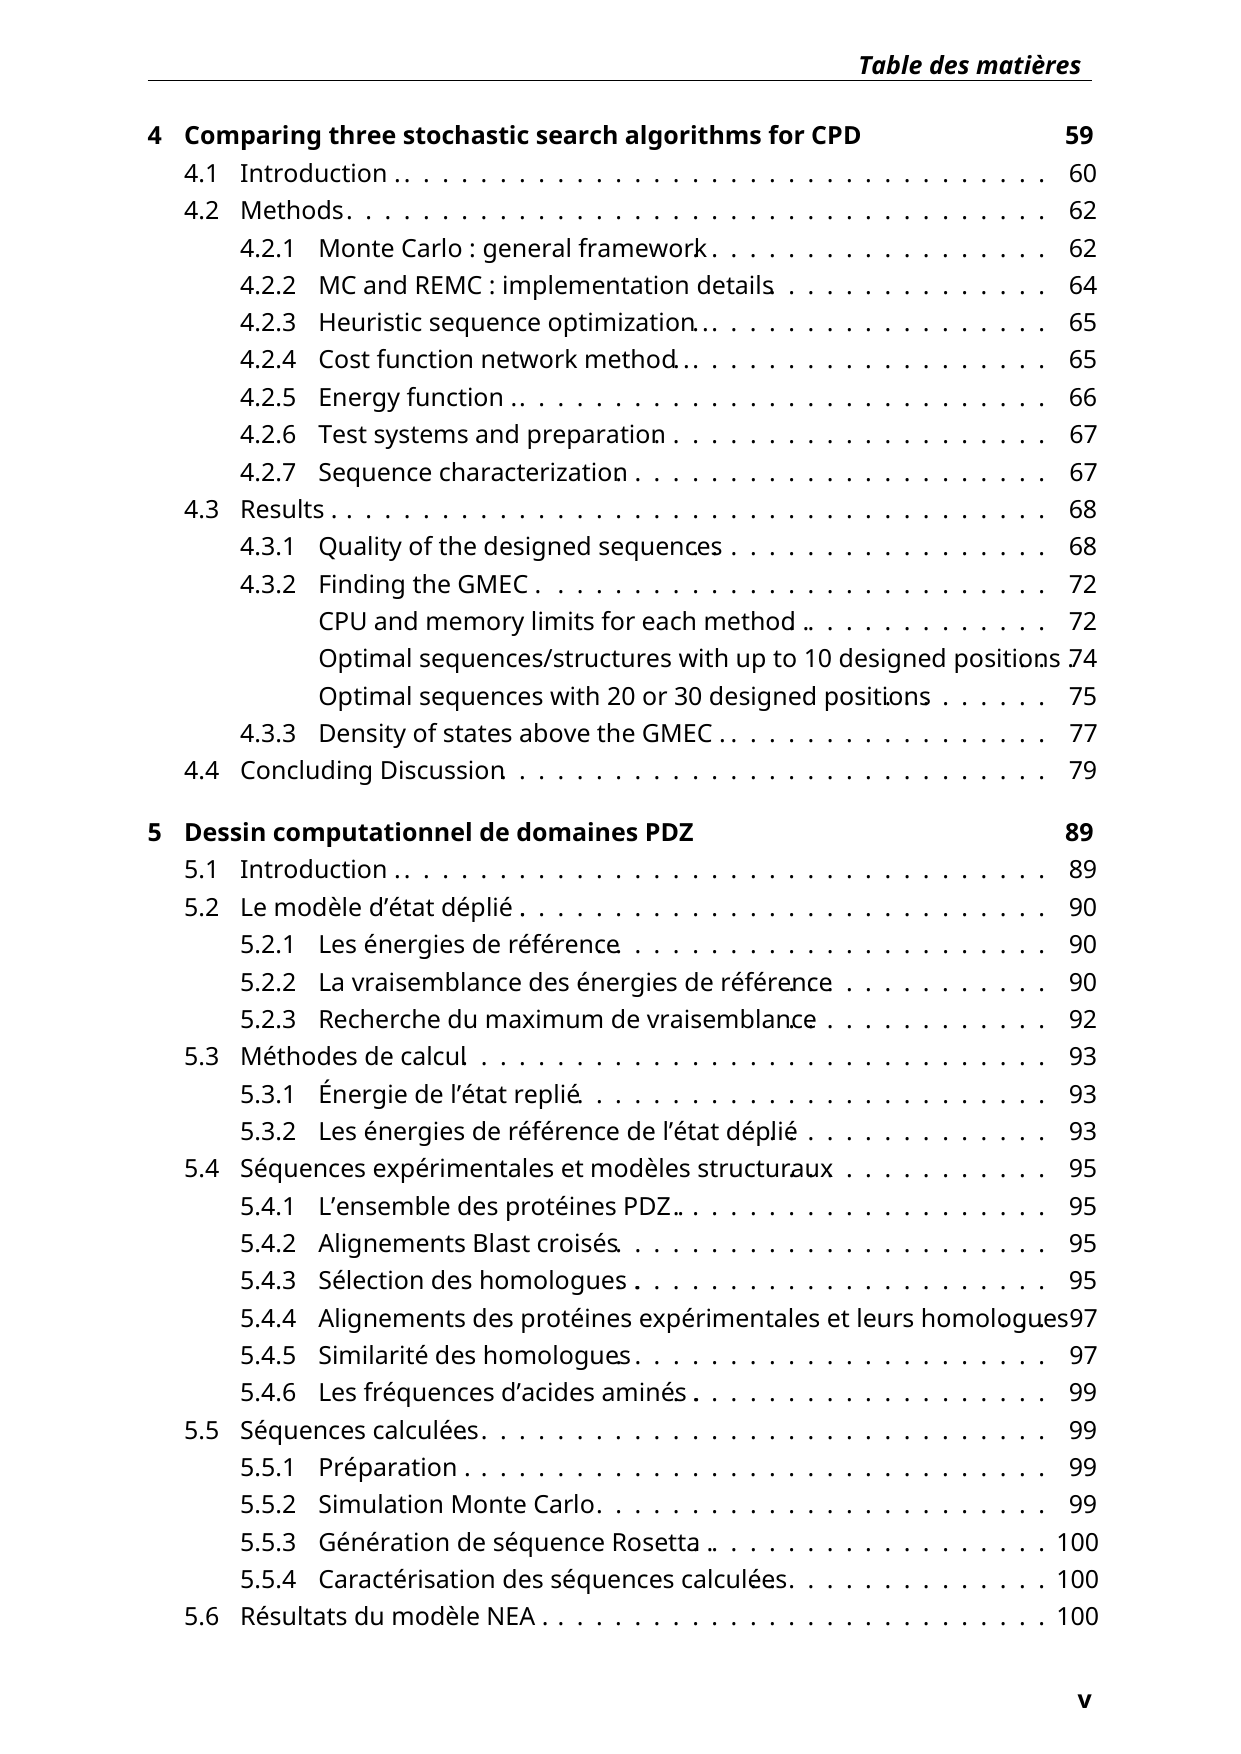

Table des matières
4
Comparing three stochastic search algorithms for CPD
59
4.1
Introduction .
.
.
.
.
.
.
.
.
.
.
.
.
.
.
.
.
.
.
.
.
.
.
.
.
.
.
.
.
.
.
.
.
.
.
60
4.2
Methods
.
.
.
.
.
.
.
.
.
.
.
.
.
.
.
.
.
.
.
.
.
.
.
.
.
.
.
.
.
.
.
.
.
.
.
.
.
62
4.2.1
Monte Carlo : general framework
.
.
.
.
.
.
.
.
.
.
.
.
.
.
.
.
.
.
.
62
4.2.2
MC and REMC : implementation details
.
.
.
.
.
.
.
.
.
.
.
.
.
.
.
64
4.2.3
Heuristic sequence optimization .
.
.
.
.
.
.
.
.
.
.
.
.
.
.
.
.
.
.
.
65
4.2.4
Cost function network method .
.
.
.
.
.
.
.
.
.
.
.
.
.
.
.
.
.
.
.
.
65
4.2.5
Energy function .
.
.
.
.
.
.
.
.
.
.
.
.
.
.
.
.
.
.
.
.
.
.
.
.
.
.
.
.
66
4.2.6
Test systems and preparation
.
.
.
.
.
.
.
.
.
.
.
.
.
.
.
.
.
.
.
.
.
67
4.2.7
Sequence characterization
.
.
.
.
.
.
.
.
.
.
.
.
.
.
.
.
.
.
.
.
.
.
.
67
4.3
Results .
.
.
.
.
.
.
.
.
.
.
.
.
.
.
.
.
.
.
.
.
.
.
.
.
.
.
.
.
.
.
.
.
.
.
.
.
.
68
4.3.1
Quality of the designed sequences
.
.
.
.
.
.
.
.
.
.
.
.
.
.
.
.
.
.
.
68
4.3.2
Finding the GMEC .
.
.
.
.
.
.
.
.
.
.
.
.
.
.
.
.
.
.
.
.
.
.
.
.
.
.
72
CPU and memory limits for each method .
.
.
.
.
.
.
.
.
.
.
.
.
.
.
72
Optimal sequences/structures with up to 10 designed positions .
.
.
74
Optimal sequences with 20 or 30 designed positions
.
.
.
.
.
.
.
.
.
75
4.3.3
Density of states above the GMEC .
.
.
.
.
.
.
.
.
.
.
.
.
.
.
.
.
.
77
4.4
Concluding Discussion
.
.
.
.
.
.
.
.
.
.
.
.
.
.
.
.
.
.
.
.
.
.
.
.
.
.
.
.
.
79
5
Dessin computationnel de domaines PDZ
89
5.1
Introduction .
.
.
.
.
.
.
.
.
.
.
.
.
.
.
.
.
.
.
.
.
.
.
.
.
.
.
.
.
.
.
.
.
.
.
89
5.2
Le modèle d’état déplié .
.
.
.
.
.
.
.
.
.
.
.
.
.
.
.
.
.
.
.
.
.
.
.
.
.
.
.
.
90
5.2.1
Les énergies de référence
.
.
.
.
.
.
.
.
.
.
.
.
.
.
.
.
.
.
.
.
.
.
.
.
90
5.2.2
La vraisemblance des énergies de référence
.
.
.
.
.
.
.
.
.
.
.
.
.
.
90
5.2.3
Recherche du maximum de vraisemblance
.
.
.
.
.
.
.
.
.
.
.
.
.
.
92
5.3
Méthodes de calcul
.
.
.
.
.
.
.
.
.
.
.
.
.
.
.
.
.
.
.
.
.
.
.
.
.
.
.
.
.
.
.
93
5.3.1
Énergie de l’état replié
.
.
.
.
.
.
.
.
.
.
.
.
.
.
.
.
.
.
.
.
.
.
.
.
.
93
5.3.2
Les énergies de référence de l’état déplié
.
.
.
.
.
.
.
.
.
.
.
.
.
.
.
93
5.4
Séquences expérimentales et modèles structuraux
.
.
.
.
.
.
.
.
.
.
.
.
.
.
95
5.4.1
L’ensemble des protéines PDZ .
.
.
.
.
.
.
.
.
.
.
.
.
.
.
.
.
.
.
.
.
95
5.4.2
Alignements Blast croisés
.
.
.
.
.
.
.
.
.
.
.
.
.
.
.
.
.
.
.
.
.
.
.
95
5.4.3
Sélection des homologues .
.
.
.
.
.
.
.
.
.
.
.
.
.
.
.
.
.
.
.
.
.
.
.
95
5.4.4
Alignements des protéines expérimentales et leurs homologues
.
.
.
97
5.4.5
Similarité des homologues
.
.
.
.
.
.
.
.
.
.
.
.
.
.
.
.
.
.
.
.
.
.
.
97
5.4.6
Les fréquences d’acides aminés .
.
.
.
.
.
.
.
.
.
.
.
.
.
.
.
.
.
.
.
.
99
5.5
Séquences calculées
.
.
.
.
.
.
.
.
.
.
.
.
.
.
.
.
.
.
.
.
.
.
.
.
.
.
.
.
.
.
.
99
5.5.1
Préparation .
.
.
.
.
.
.
.
.
.
.
.
.
.
.
.
.
.
.
.
.
.
.
.
.
.
.
.
.
.
.
99
5.5.2
Simulation Monte Carlo
.
.
.
.
.
.
.
.
.
.
.
.
.
.
.
.
.
.
.
.
.
.
.
.
99
5.5.3
Génération de séquence Rosetta .
.
.
.
.
.
.
.
.
.
.
.
.
.
.
.
.
.
.
.
100
5.5.4
Caractérisation des séquences calculées
.
.
.
.
.
.
.
.
.
.
.
.
.
.
.
.
100
5.6
Résultats du modèle NEA .
.
.
.
.
.
.
.
.
.
.
.
.
.
.
.
.
.
.
.
.
.
.
.
.
.
.
100
v